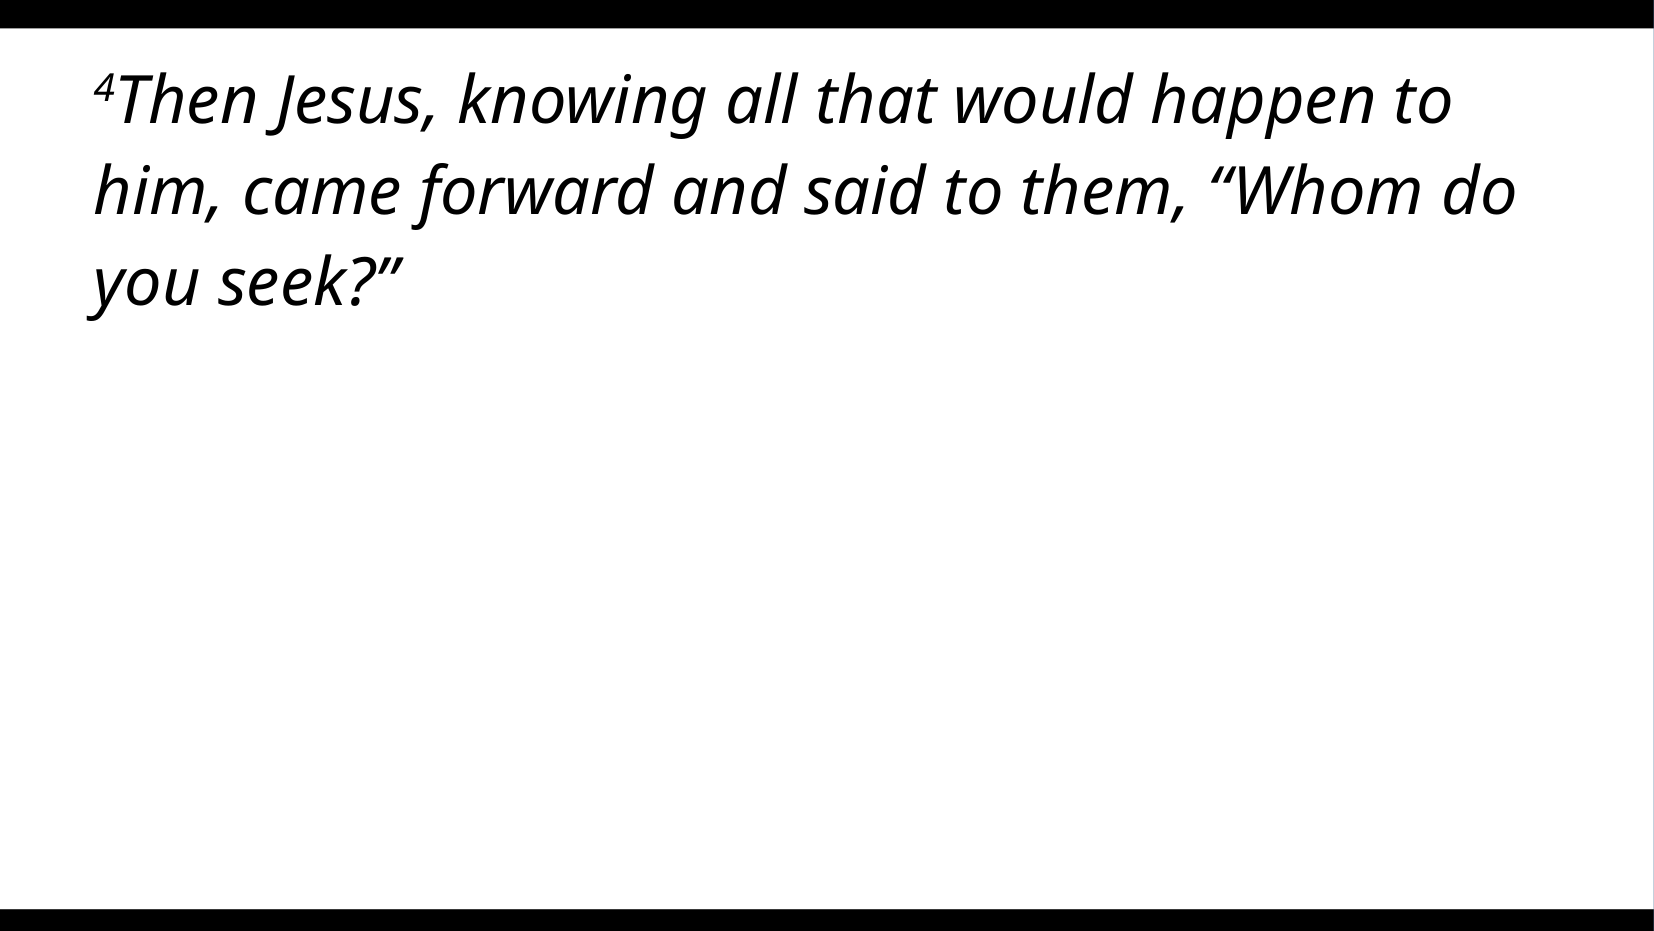

4Then Jesus, knowing all that would happen to him, came forward and said to them, “Whom do you seek?”